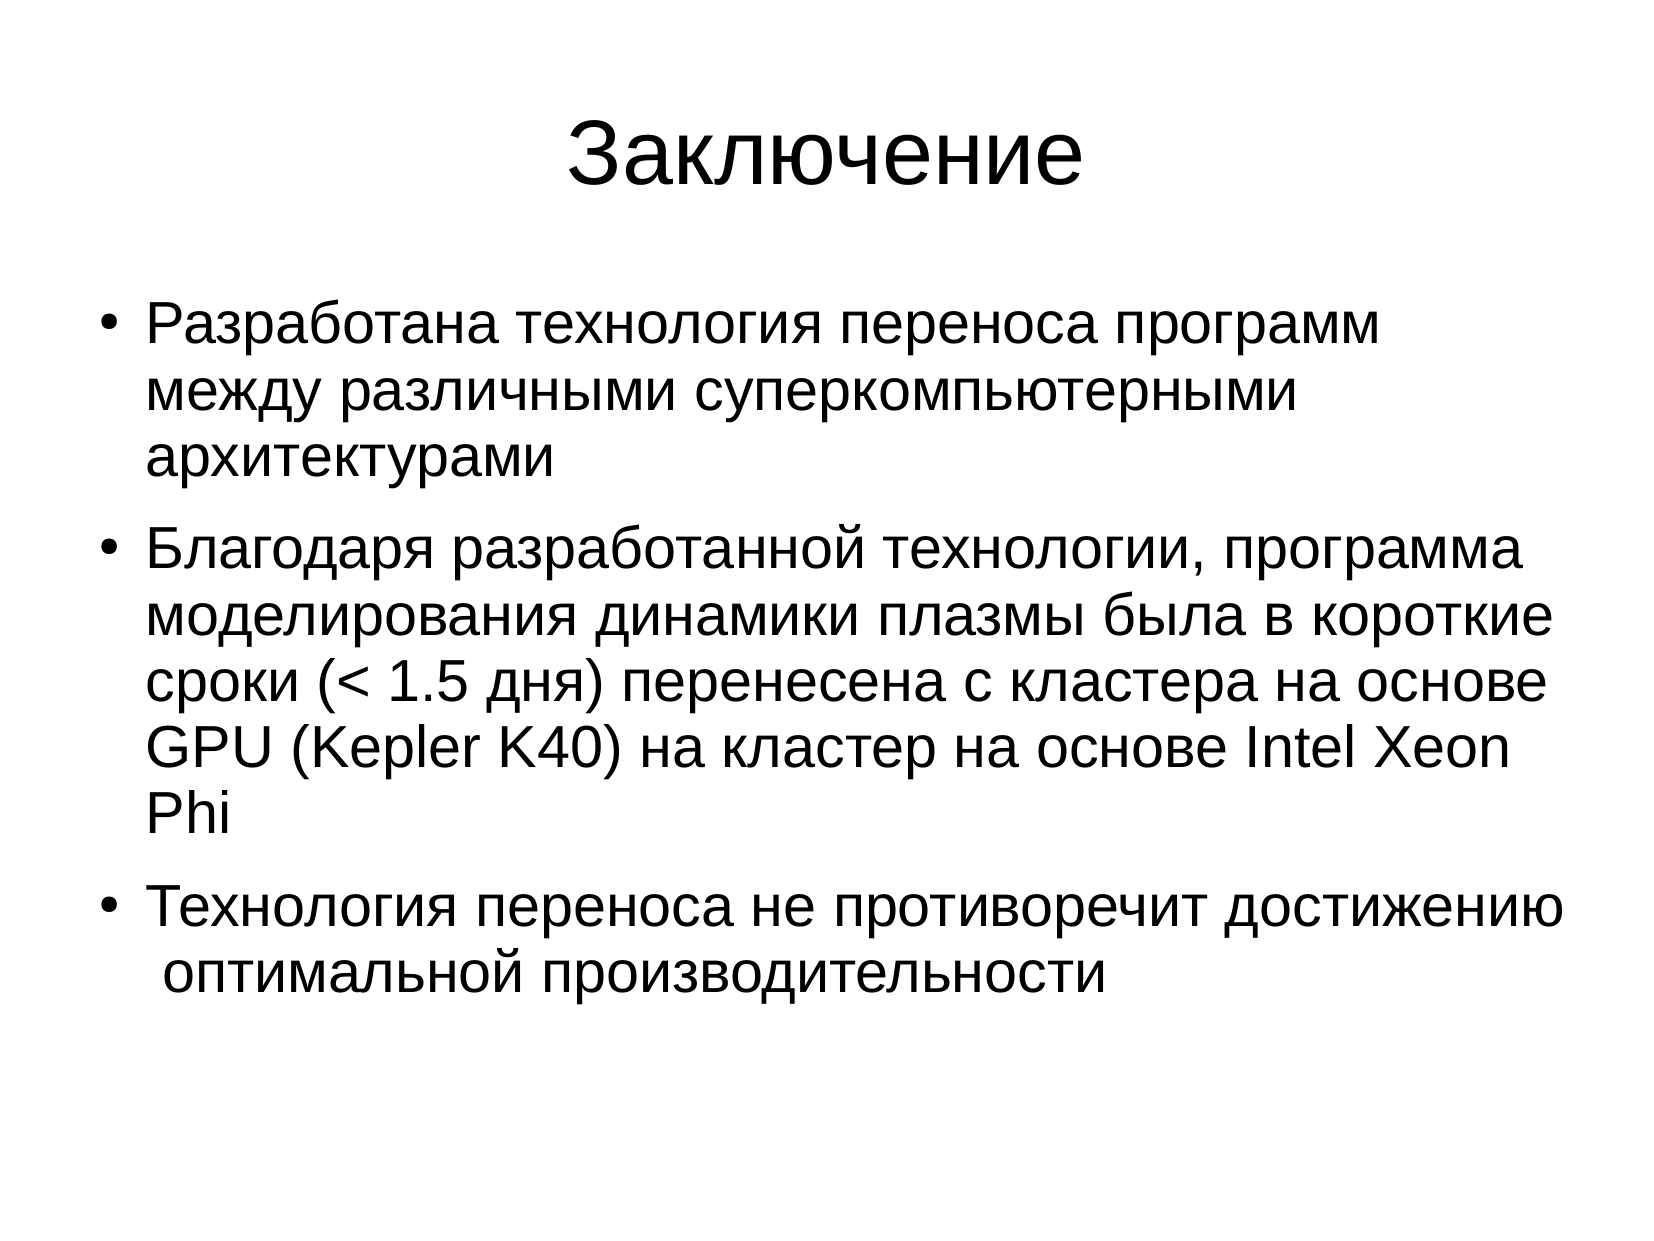

# Заключение
Разработана технология переноса программ между различными суперкомпьютерными архитектурами
Благодаря разработанной технологии, программа моделирования динамики плазмы была в короткие сроки (< 1.5 дня) перенесена c кластера на основе GPU (Kepler K40) на кластер на основе Intel Xeon Phi
Технология переноса не противоречит достижению оптимальной производительности